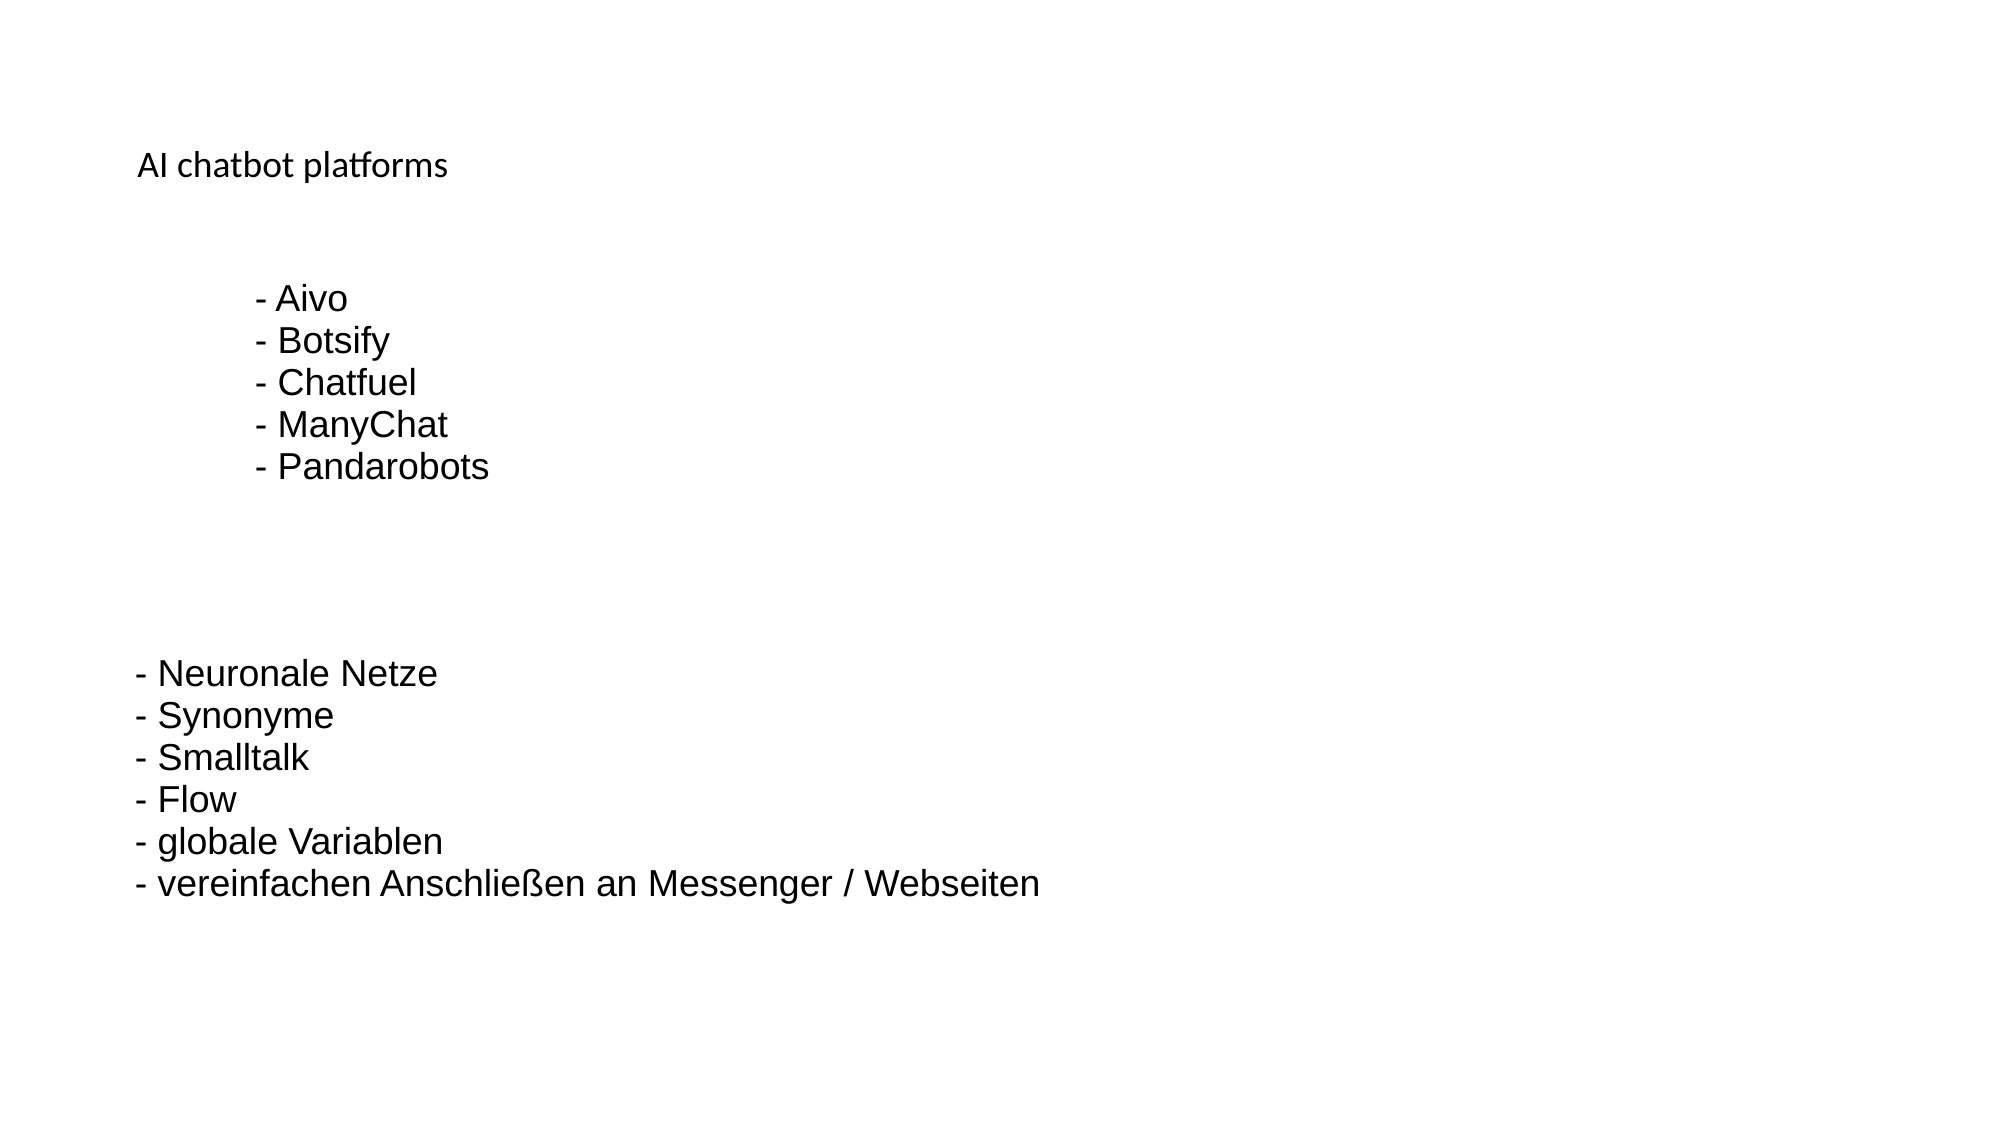

# AI chatbot platforms
- Aivo
- Botsify
- Chatfuel
- ManyChat
- Pandarobots
- Neuronale Netze
- Synonyme
- Smalltalk
- Flow
- globale Variablen
- vereinfachen Anschließen an Messenger / Webseiten